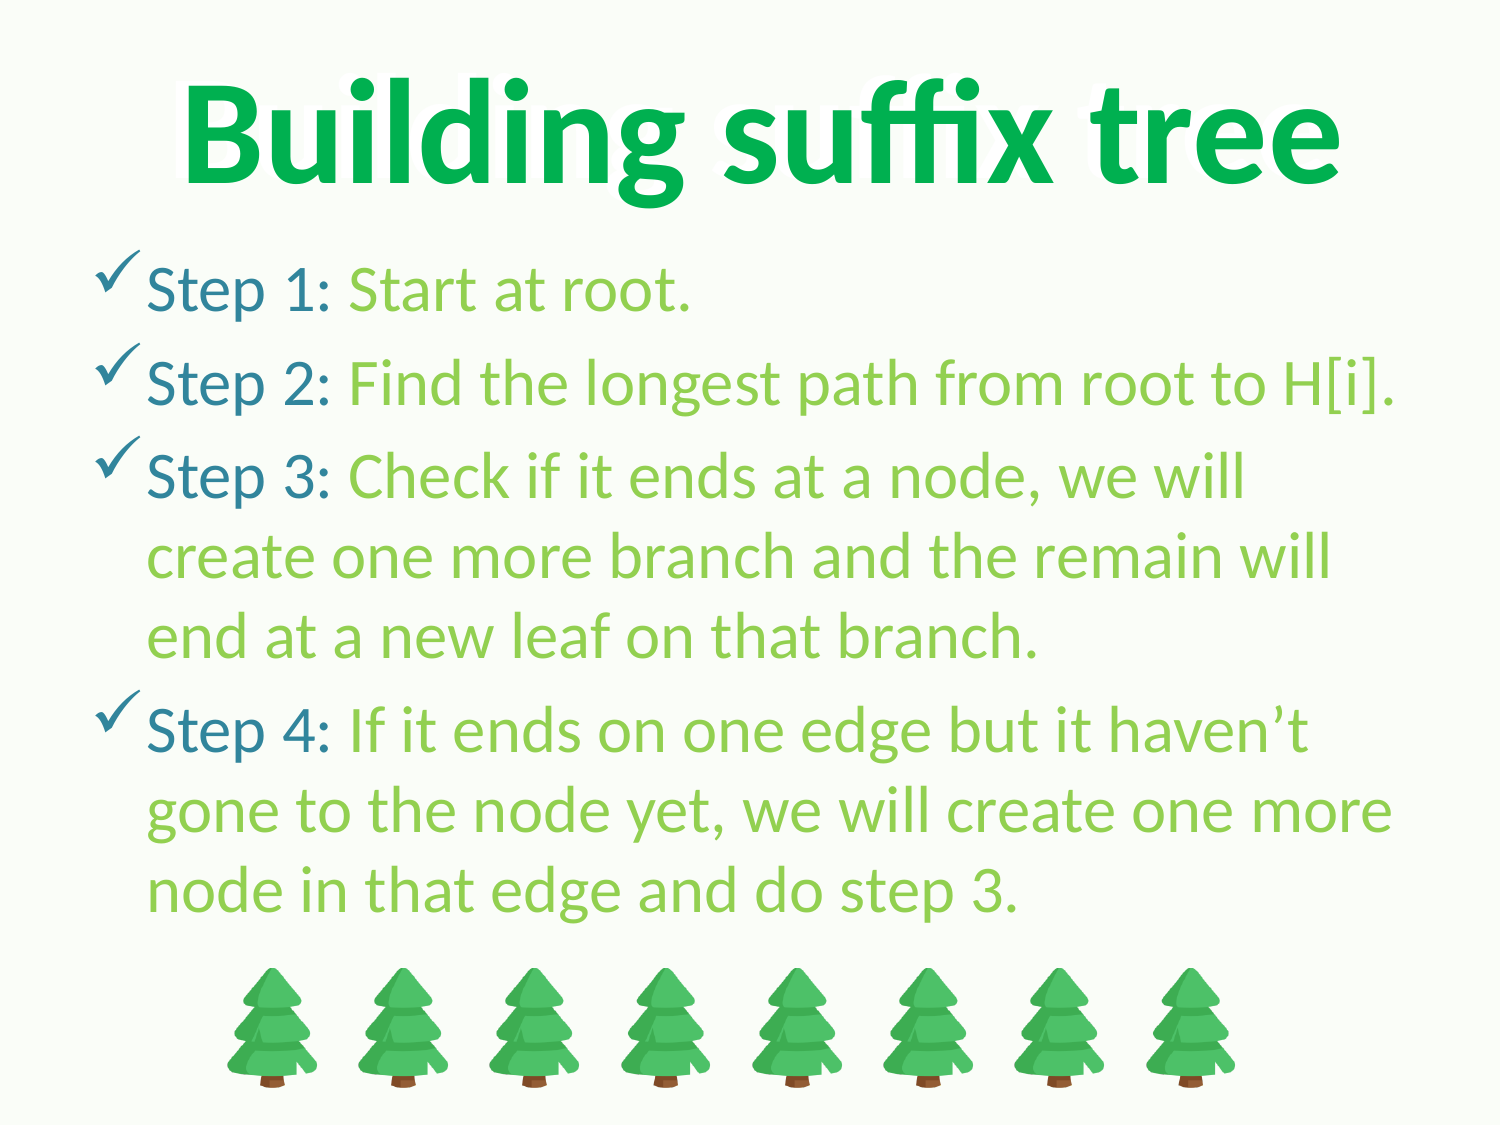

Building suffix tree
Building suffix tree
# Step 1: Start at root.
Step 2: Find the longest path from root to H[i].
Step 3: Check if it ends at a node, we will create one more branch and the remain will end at a new leaf on that branch.
Step 4: If it ends on one edge but it haven’t gone to the node yet, we will create one more node in that edge and do step 3.